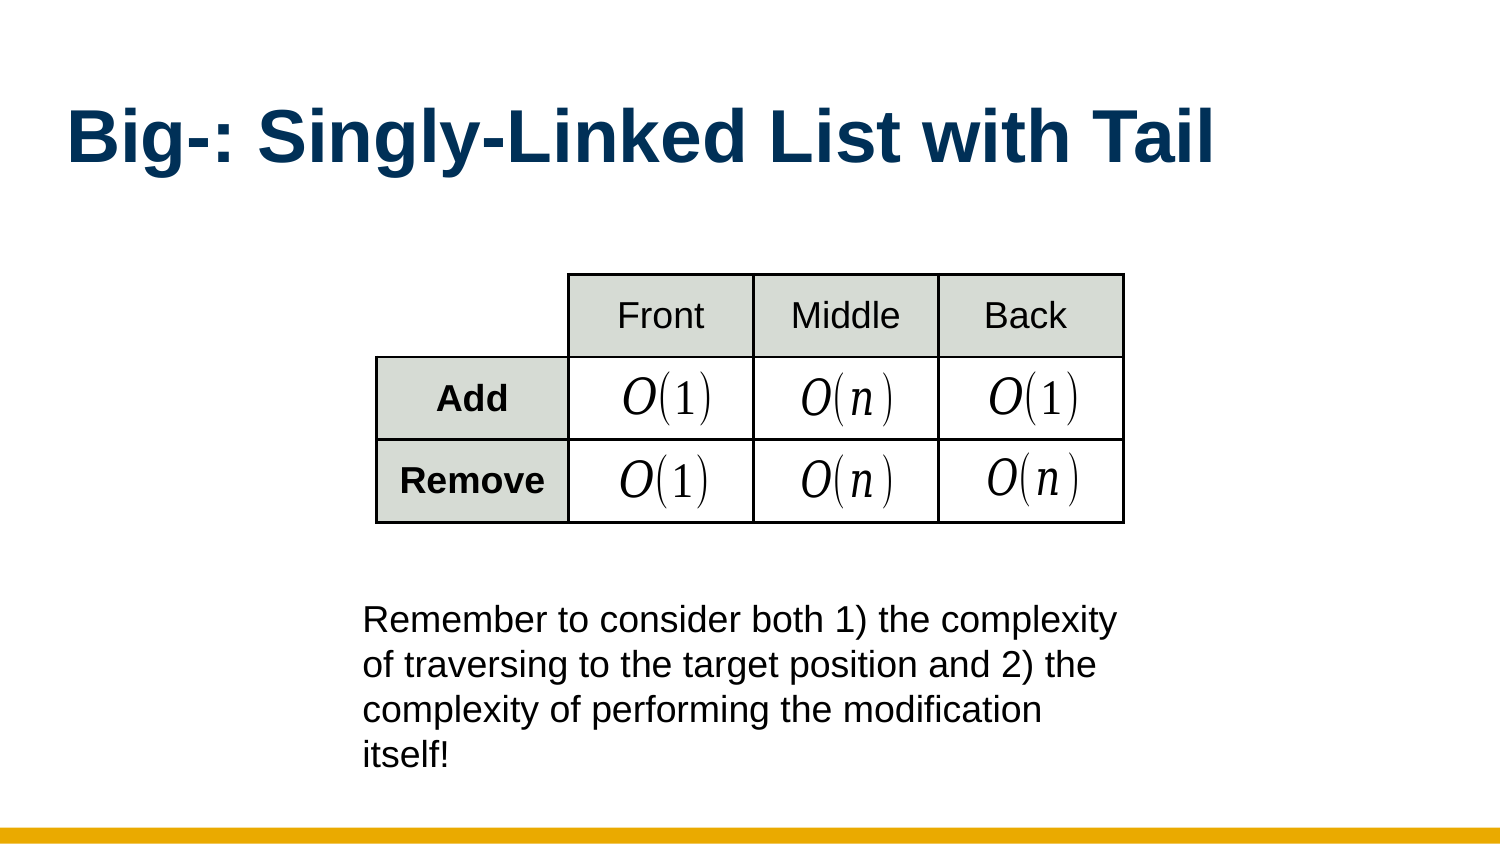

# Big-: Singly-Linked List with Tail
| | Front | Middle | Back |
| --- | --- | --- | --- |
| Add | | | |
| Remove | | | |
Remember to consider both 1) the complexity of traversing to the target position and 2) the complexity of performing the modification itself!